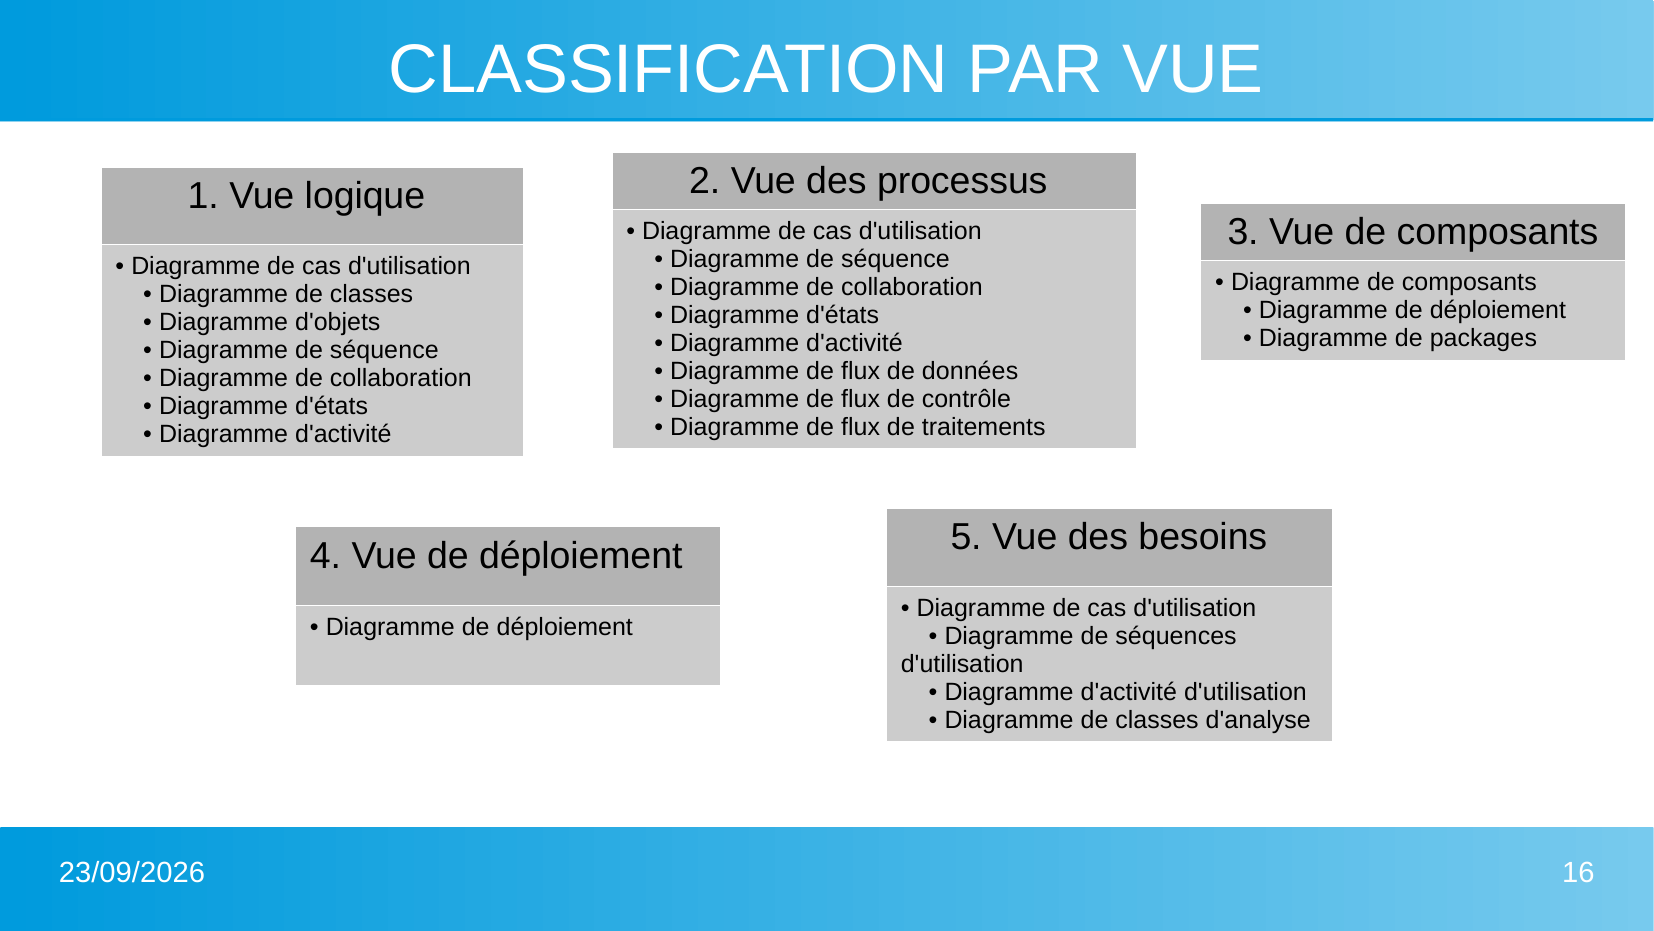

# CLASSIFICATION PAR VUE
| 2. Vue des processus |
| --- |
| • Diagramme de cas d'utilisation • Diagramme de séquence • Diagramme de collaboration • Diagramme d'états • Diagramme d'activité • Diagramme de flux de données • Diagramme de flux de contrôle • Diagramme de flux de traitements |
| 1. Vue logique |
| --- |
| • Diagramme de cas d'utilisation • Diagramme de classes • Diagramme d'objets • Diagramme de séquence • Diagramme de collaboration • Diagramme d'états • Diagramme d'activité |
| 3. Vue de composants |
| --- |
| • Diagramme de composants • Diagramme de déploiement • Diagramme de packages |
| 5. Vue des besoins |
| --- |
| • Diagramme de cas d'utilisation • Diagramme de séquences d'utilisation • Diagramme d'activité d'utilisation • Diagramme de classes d'analyse |
| 4. Vue de déploiement |
| --- |
| • Diagramme de déploiement |
16